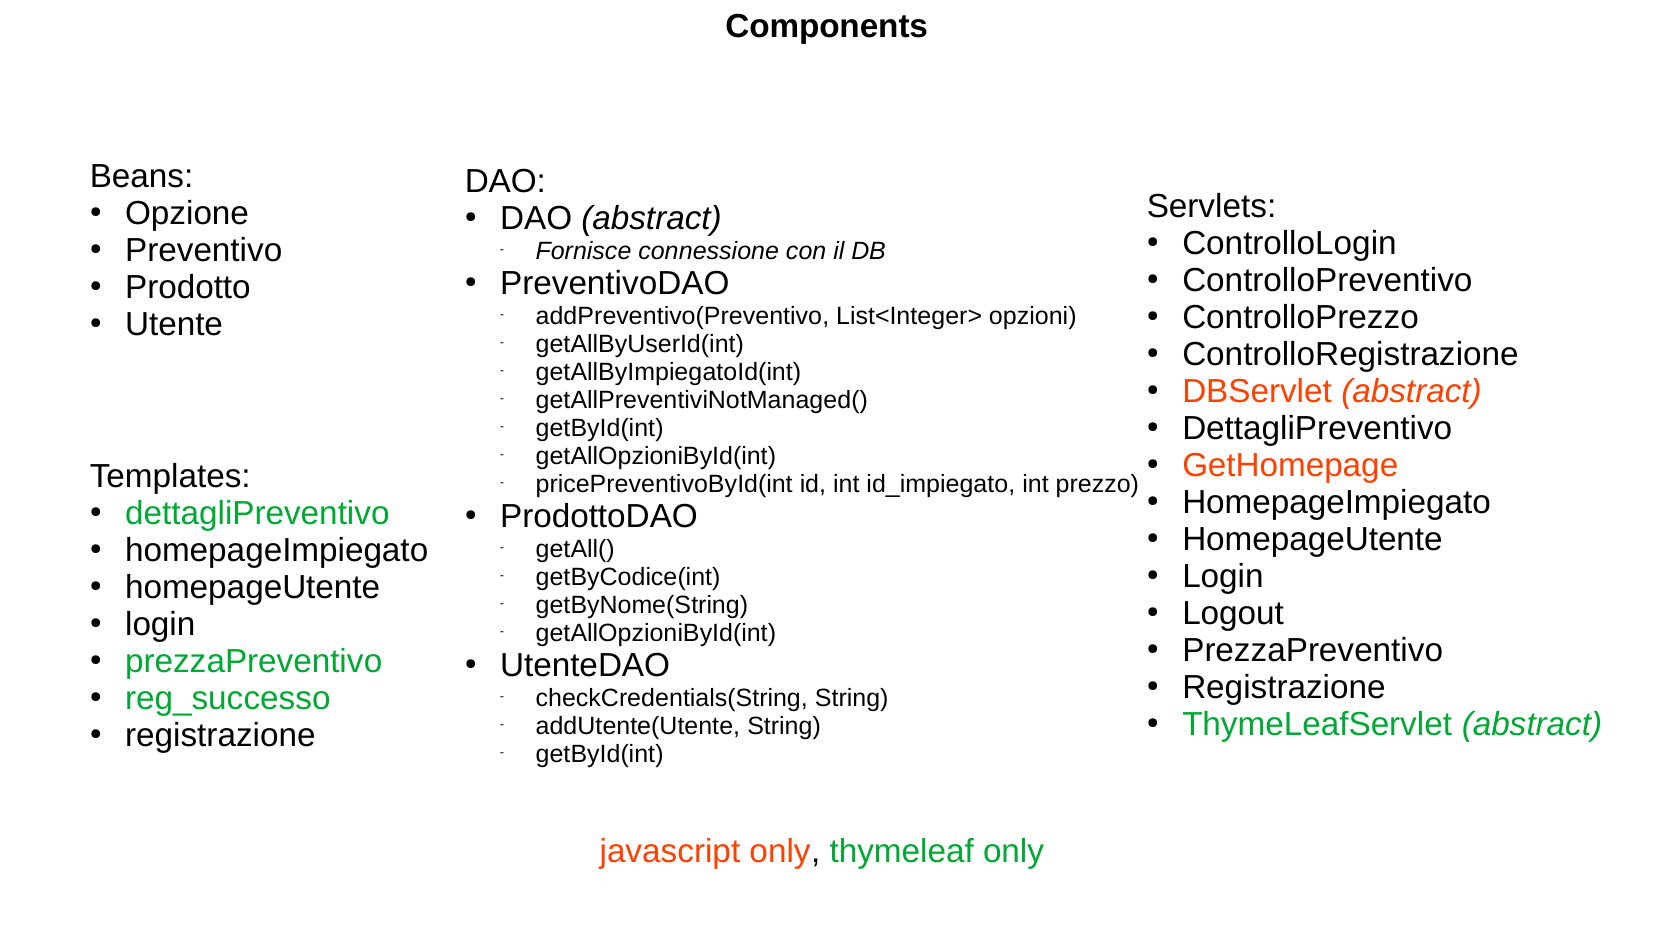

Components
Beans:
Opzione
Preventivo
Prodotto
Utente
DAO:
DAO (abstract)
Fornisce connessione con il DB
PreventivoDAO
addPreventivo(Preventivo, List<Integer> opzioni)
getAllByUserId(int)
getAllByImpiegatoId(int)
getAllPreventiviNotManaged()
getById(int)
getAllOpzioniById(int)
pricePreventivoById(int id, int id_impiegato, int prezzo)
ProdottoDAO
getAll()
getByCodice(int)
getByNome(String)
getAllOpzioniById(int)
UtenteDAO
checkCredentials(String, String)
addUtente(Utente, String)
getById(int)
Servlets:
ControlloLogin
ControlloPreventivo
ControlloPrezzo
ControlloRegistrazione
DBServlet (abstract)
DettagliPreventivo
GetHomepage
HomepageImpiegato
HomepageUtente
Login
Logout
PrezzaPreventivo
Registrazione
ThymeLeafServlet (abstract)
Templates:
dettagliPreventivo
homepageImpiegato
homepageUtente
login
prezzaPreventivo
reg_successo
registrazione
javascript only, thymeleaf only